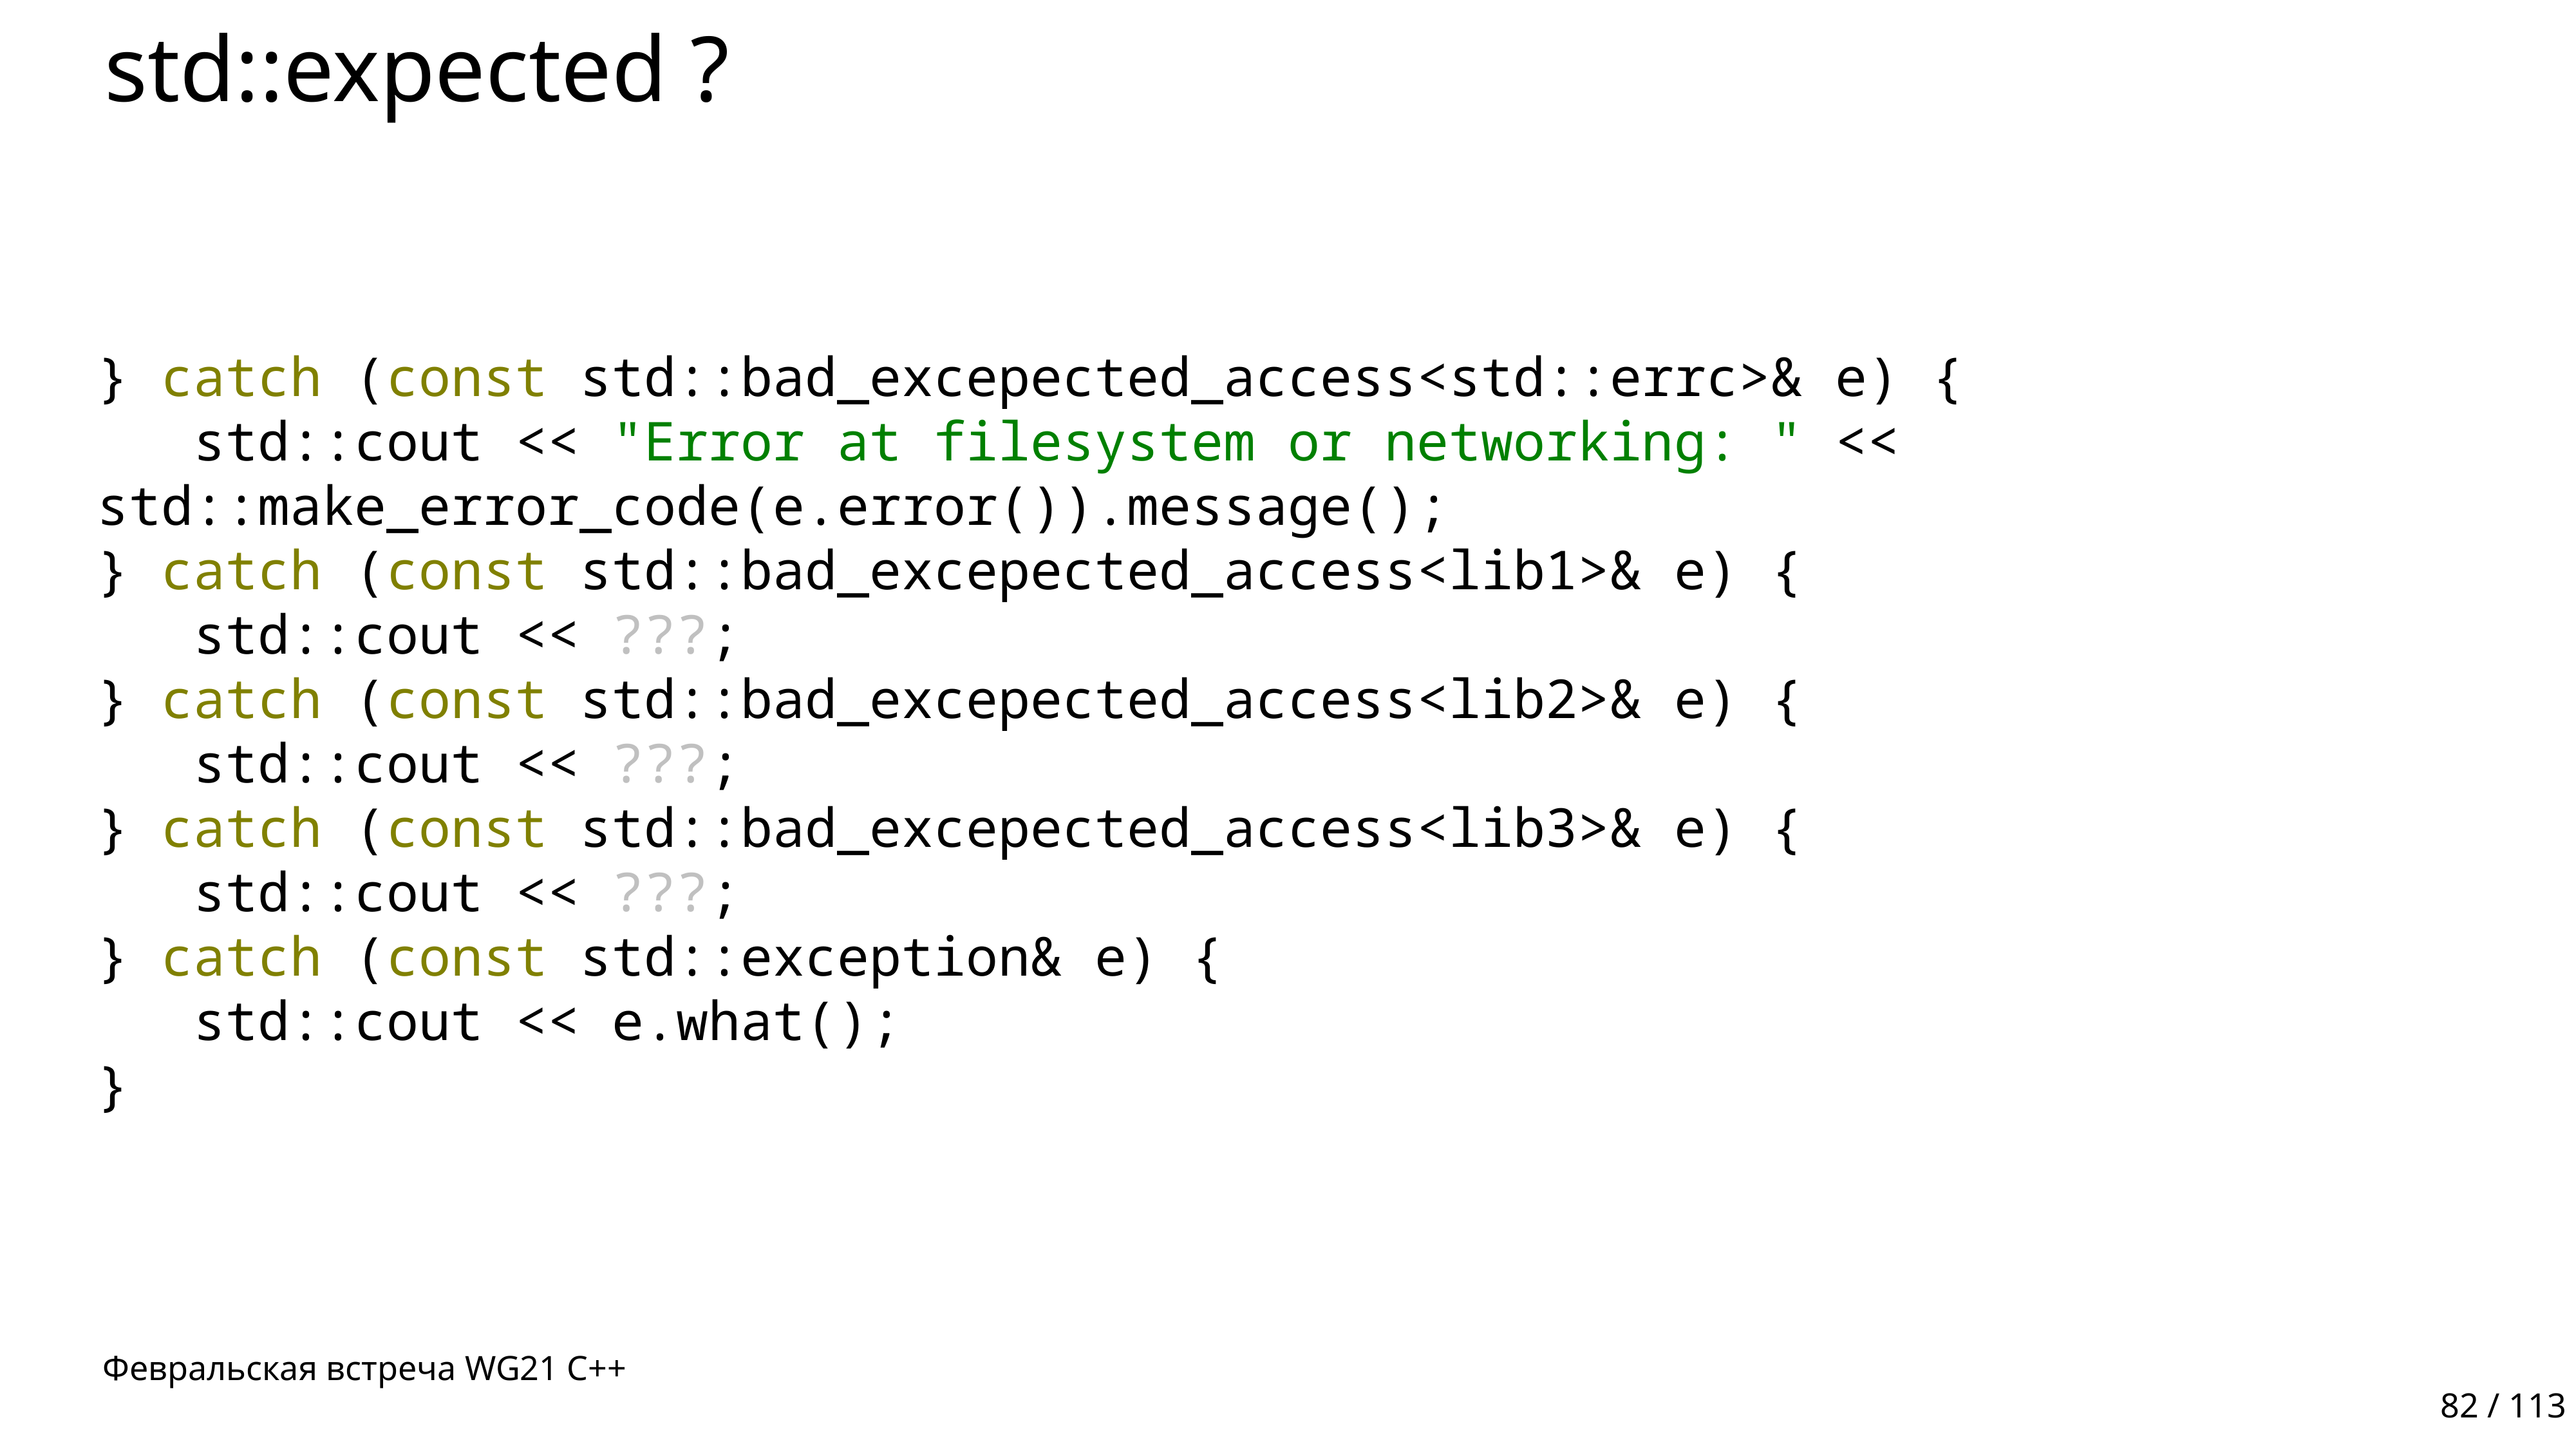

# std::expected ?
} catch (const std::bad_excepected_access<std::errc>& e) {
 std::cout << "Error at filesystem or networking: " <<
std::make_error_code(e.error()).message();
} catch (const std::bad_excepected_access<lib1>& e) {
 std::cout << ???;
} catch (const std::bad_excepected_access<lib2>& e) {
 std::cout << ???;
} catch (const std::bad_excepected_access<lib3>& e) {
 std::cout << ???;
} catch (const std::exception& e) {
 std::cout << e.what();
}
Февральская встреча WG21 C++